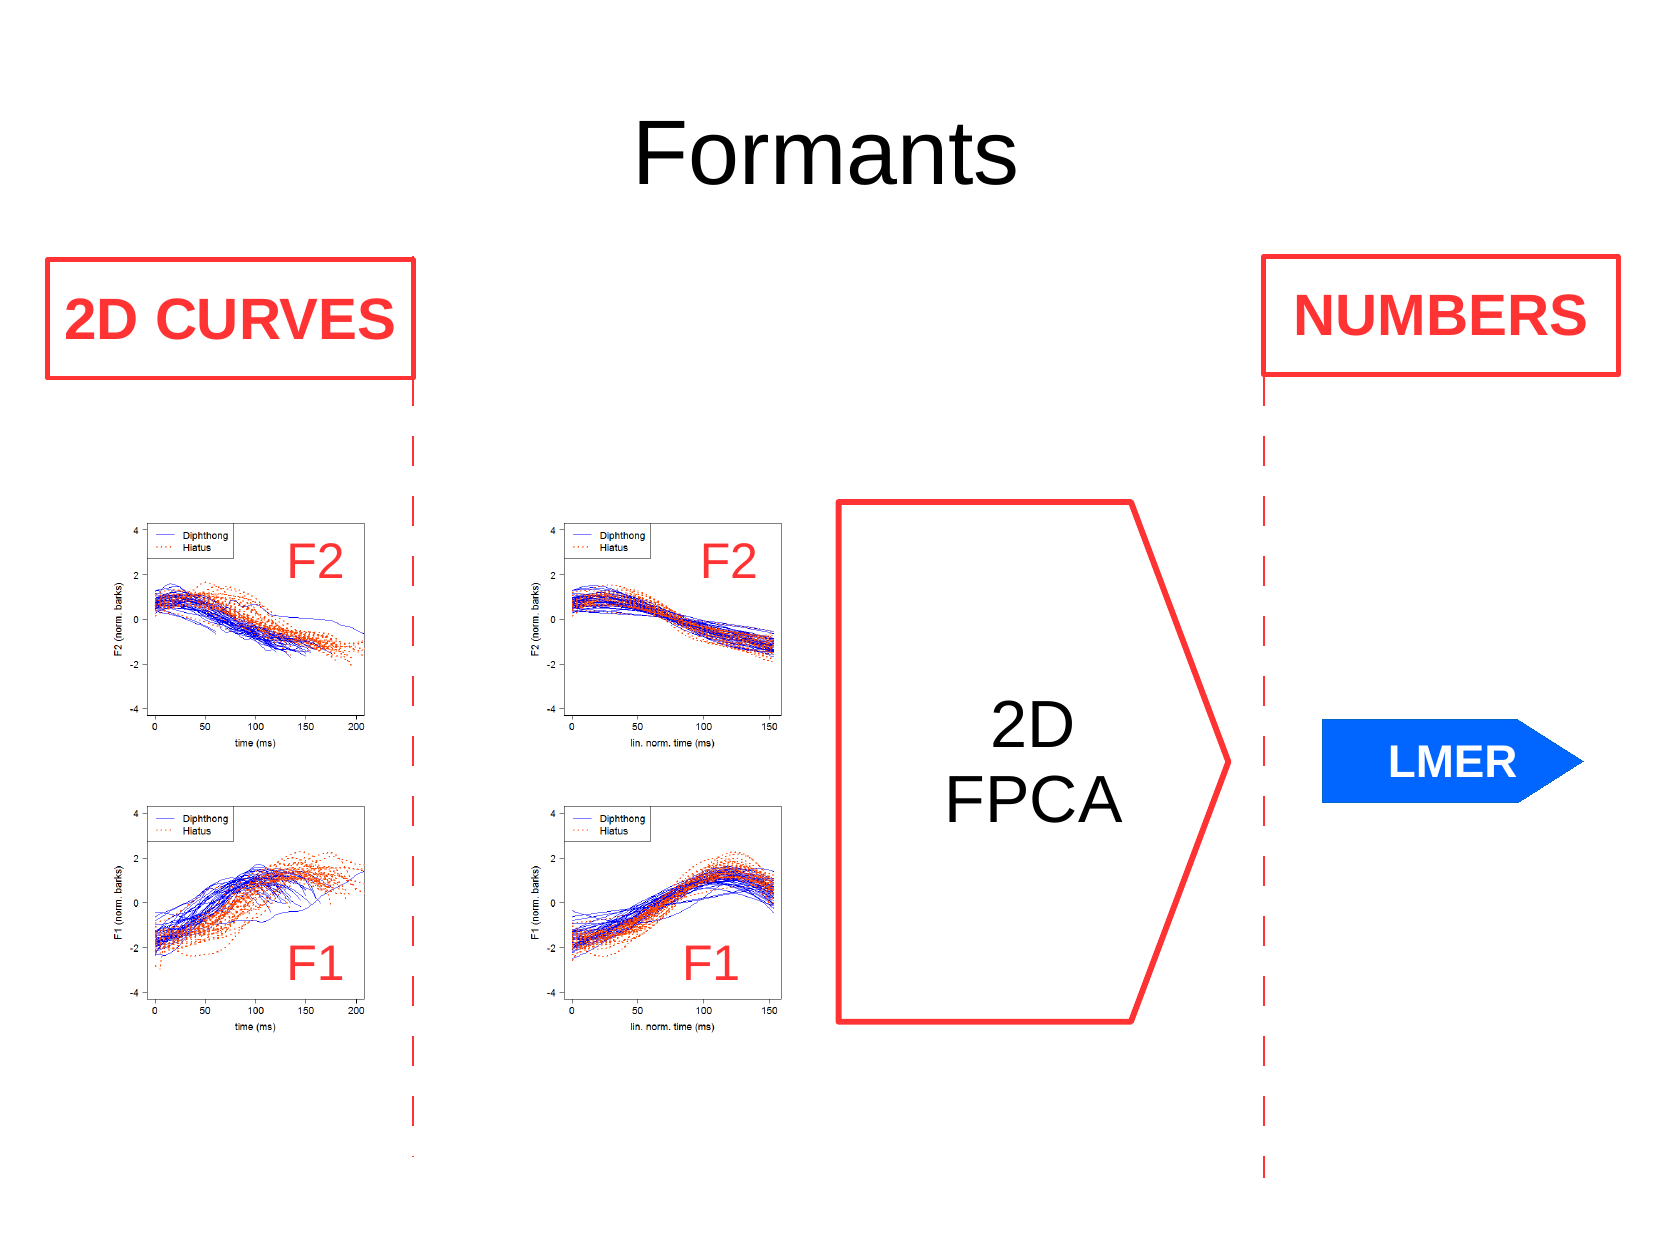

# Formants
NUMBERS
2D CURVES
2D
FPCA
F2
F2
LMER
F1
F1